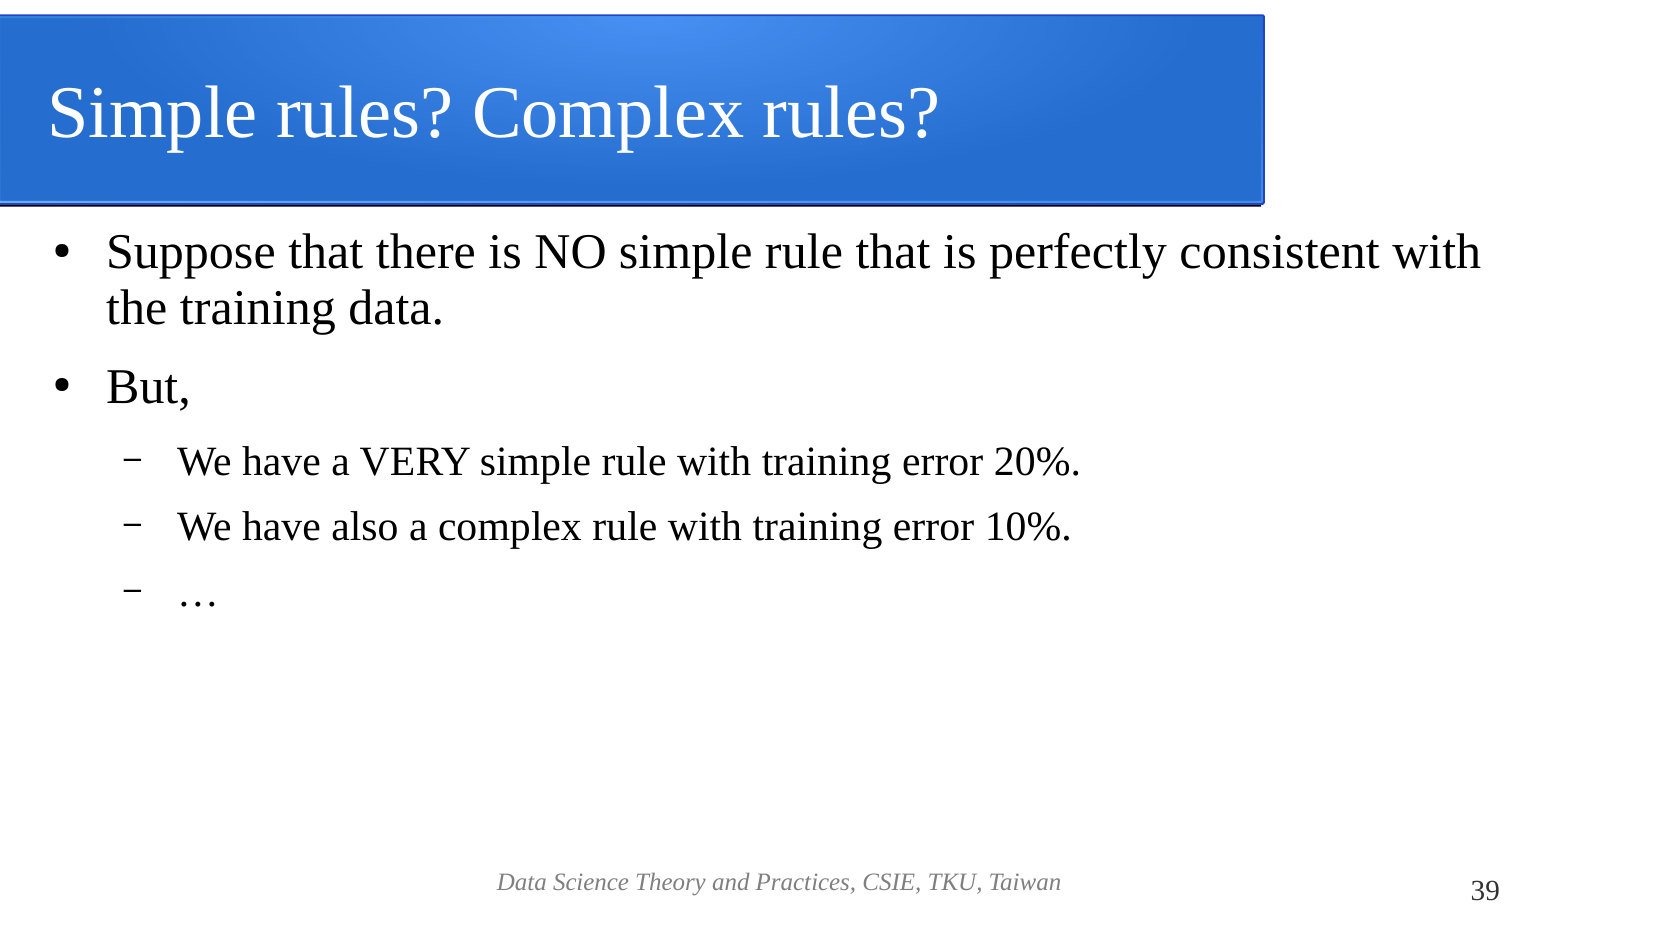

# Simple rules? Complex rules?
Suppose that there is NO simple rule that is perfectly consistent with the training data.
But,
We have a VERY simple rule with training error 20%.
We have also a complex rule with training error 10%.
…
Data Science Theory and Practices, CSIE, TKU, Taiwan
39